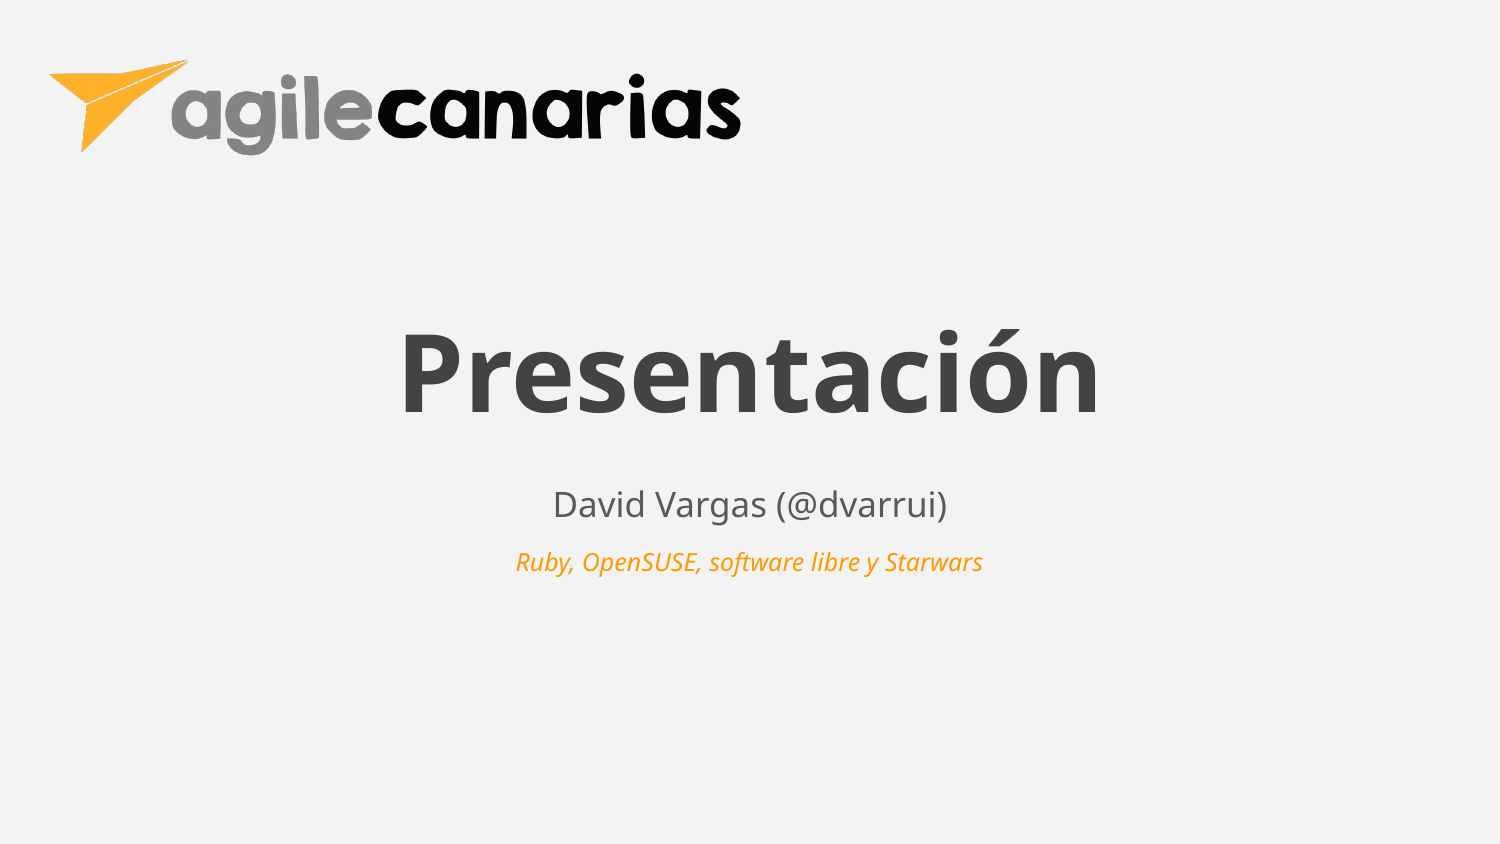

# Presentación
David Vargas (@dvarrui)
Ruby, OpenSUSE, software libre y Starwars